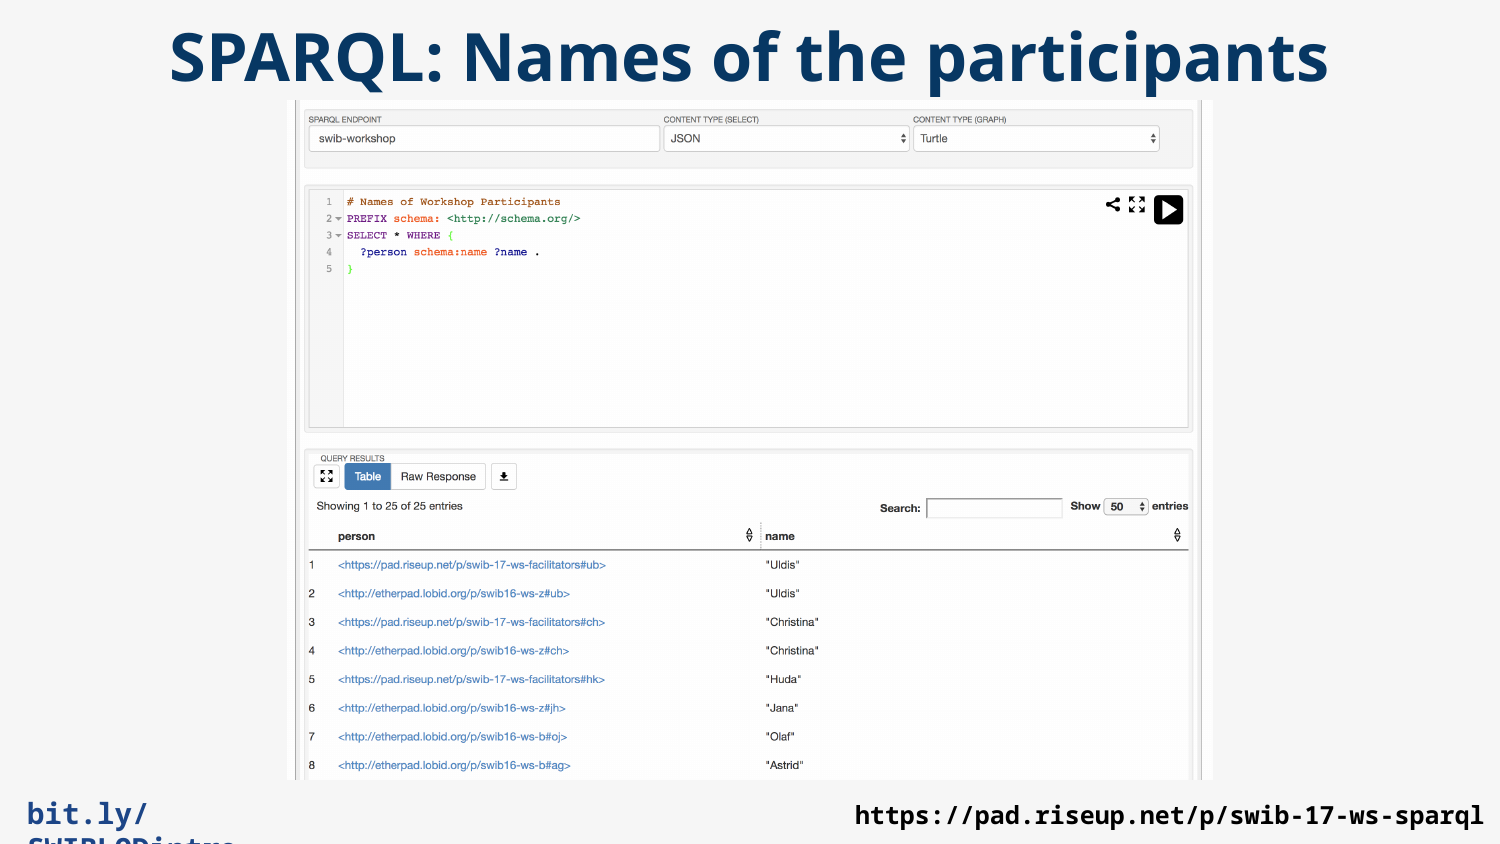

# SPARQL: Names of the participants
https://pad.riseup.net/p/swib-17-ws-sparql